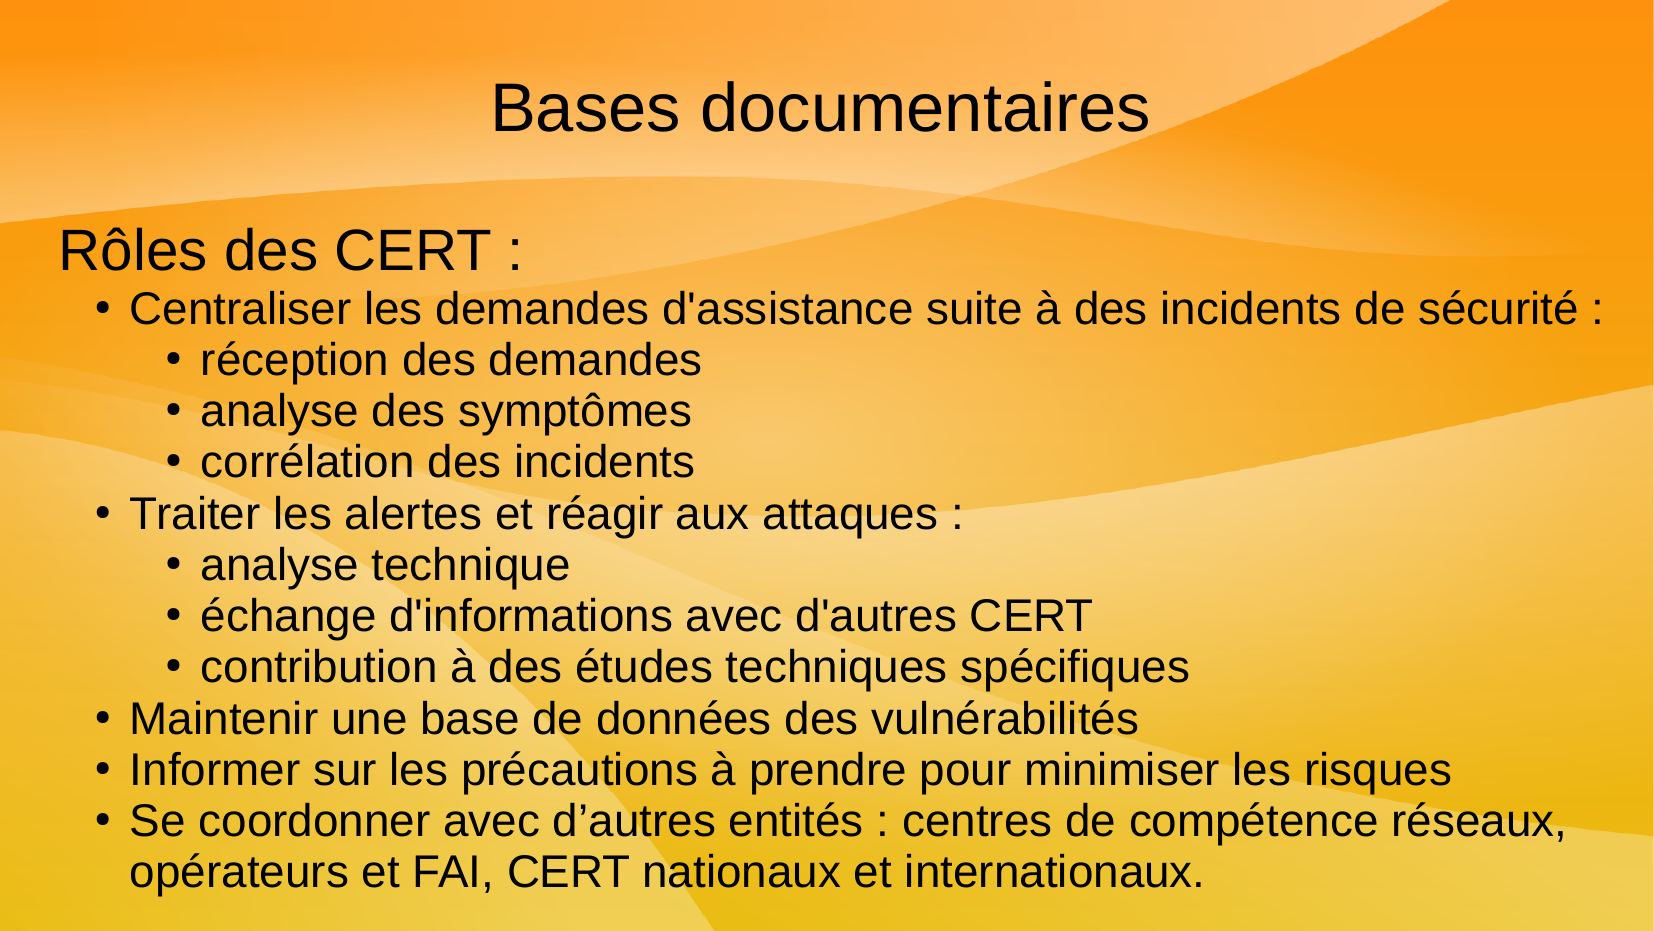

# Bases documentaires
Rôles des CERT :
Centraliser les demandes d'assistance suite à des incidents de sécurité :
réception des demandes
analyse des symptômes
corrélation des incidents
Traiter les alertes et réagir aux attaques :
analyse technique
échange d'informations avec d'autres CERT
contribution à des études techniques spécifiques
Maintenir une base de données des vulnérabilités
Informer sur les précautions à prendre pour minimiser les risques
Se coordonner avec d’autres entités : centres de compétence réseaux, opérateurs et FAI, CERT nationaux et internationaux.